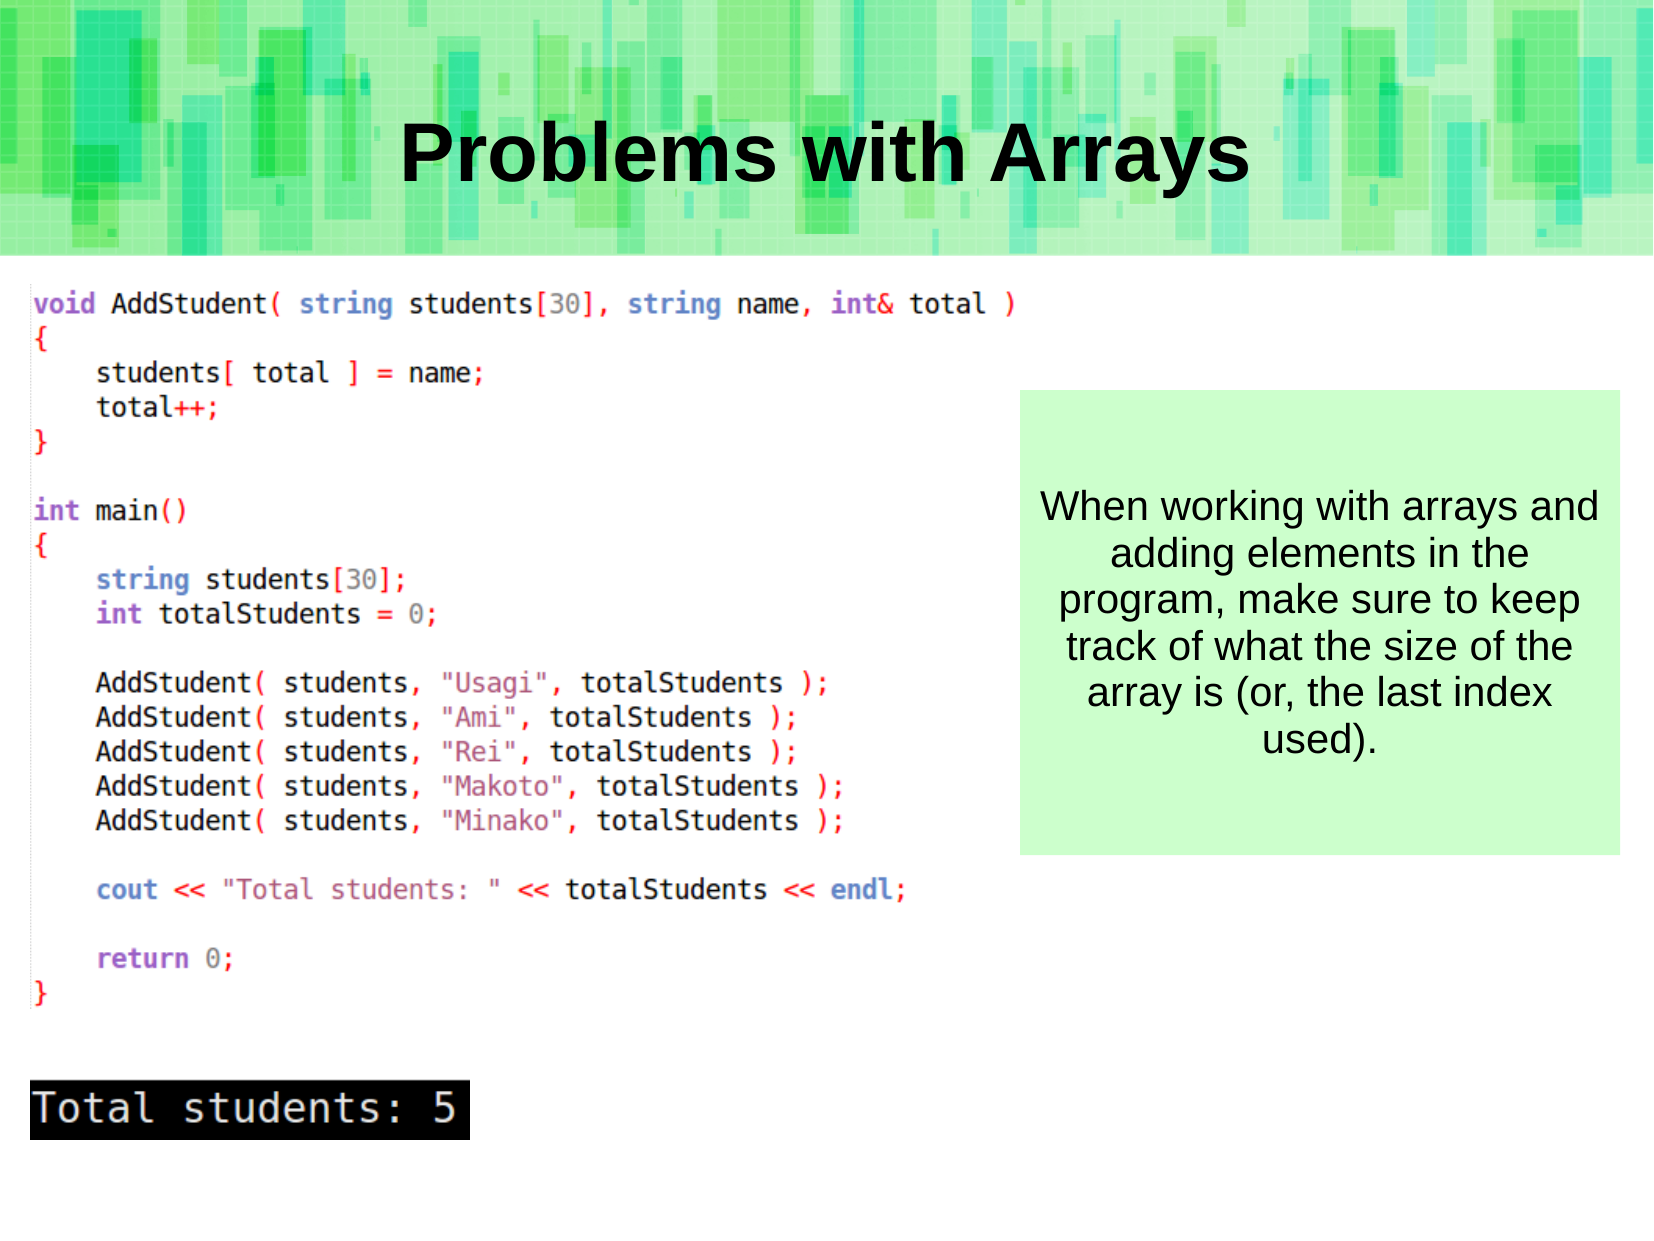

# Problems with Arrays
When working with arrays and adding elements in the program, make sure to keep track of what the size of the array is (or, the last index used).